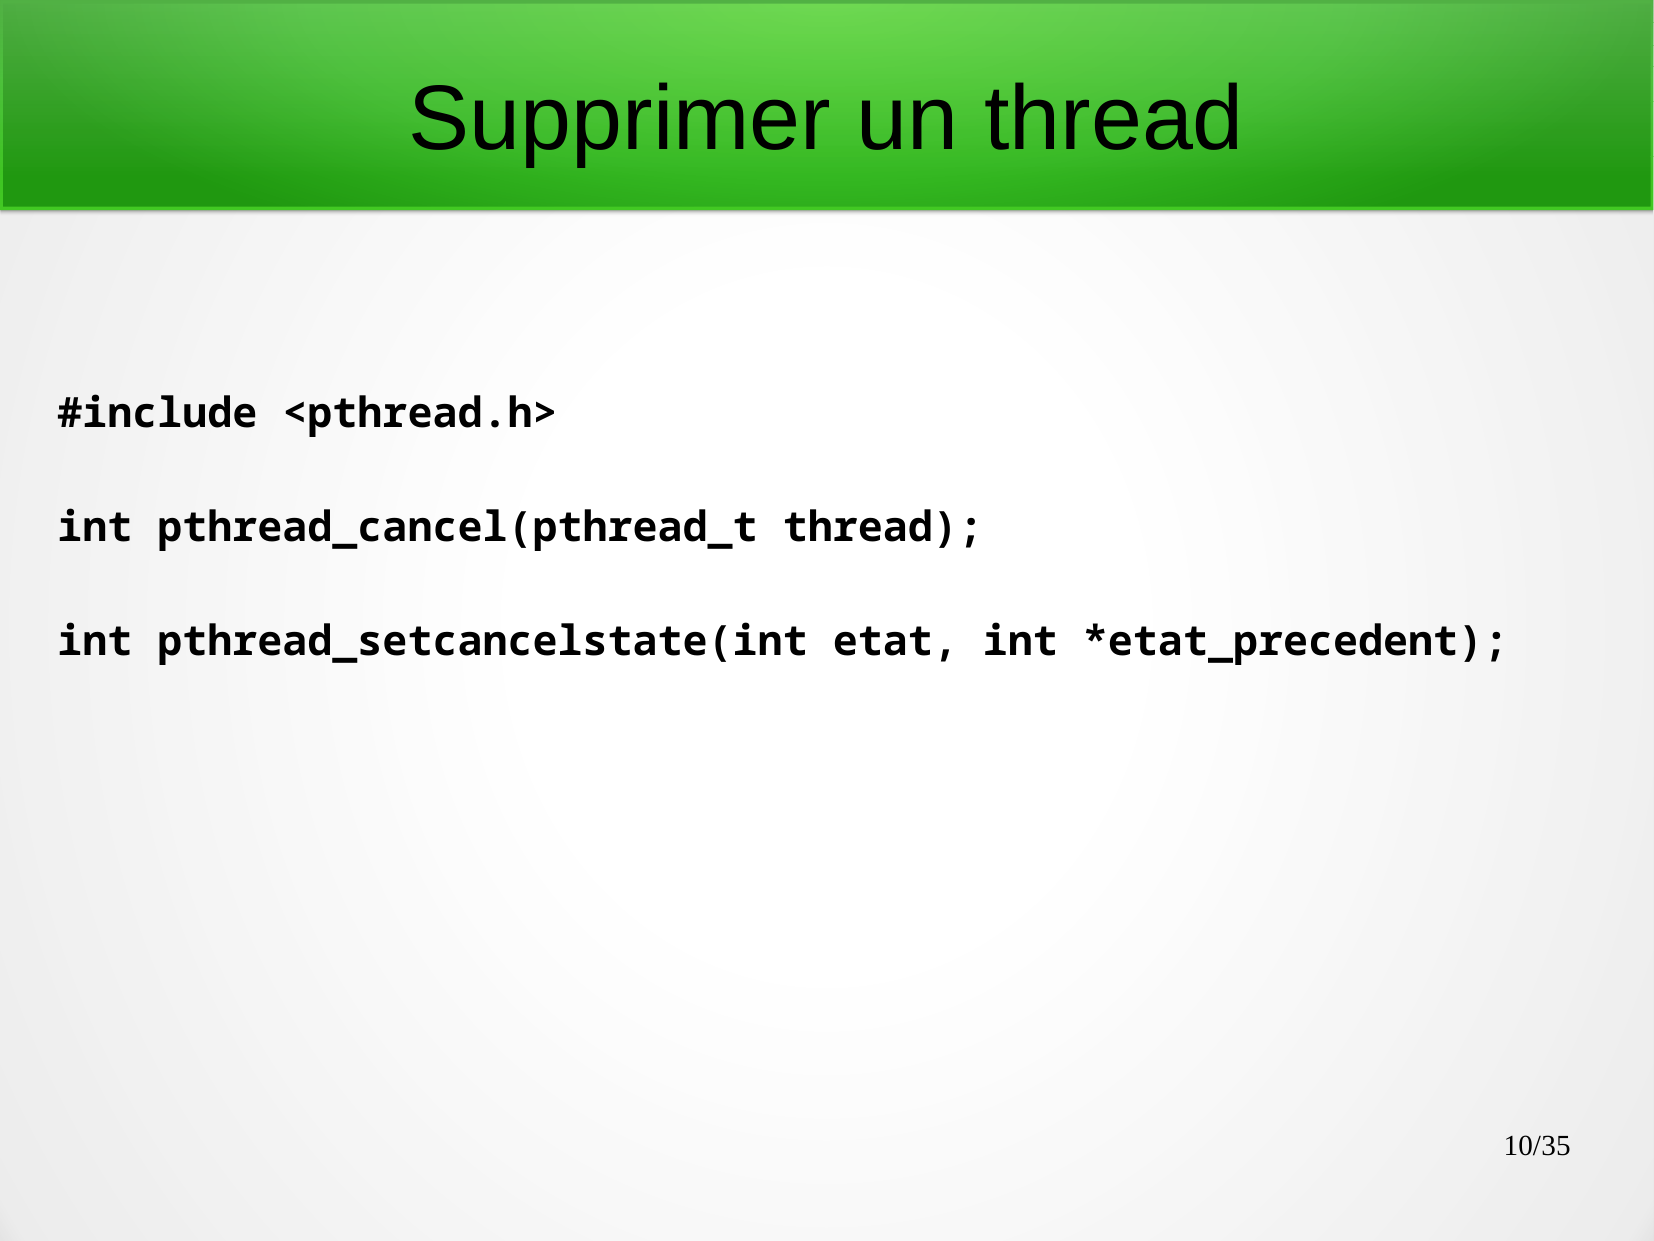

# Supprimer un thread
#include <pthread.h>
int pthread_cancel(pthread_t thread);
int pthread_setcancelstate(int etat, int *etat_precedent);
10